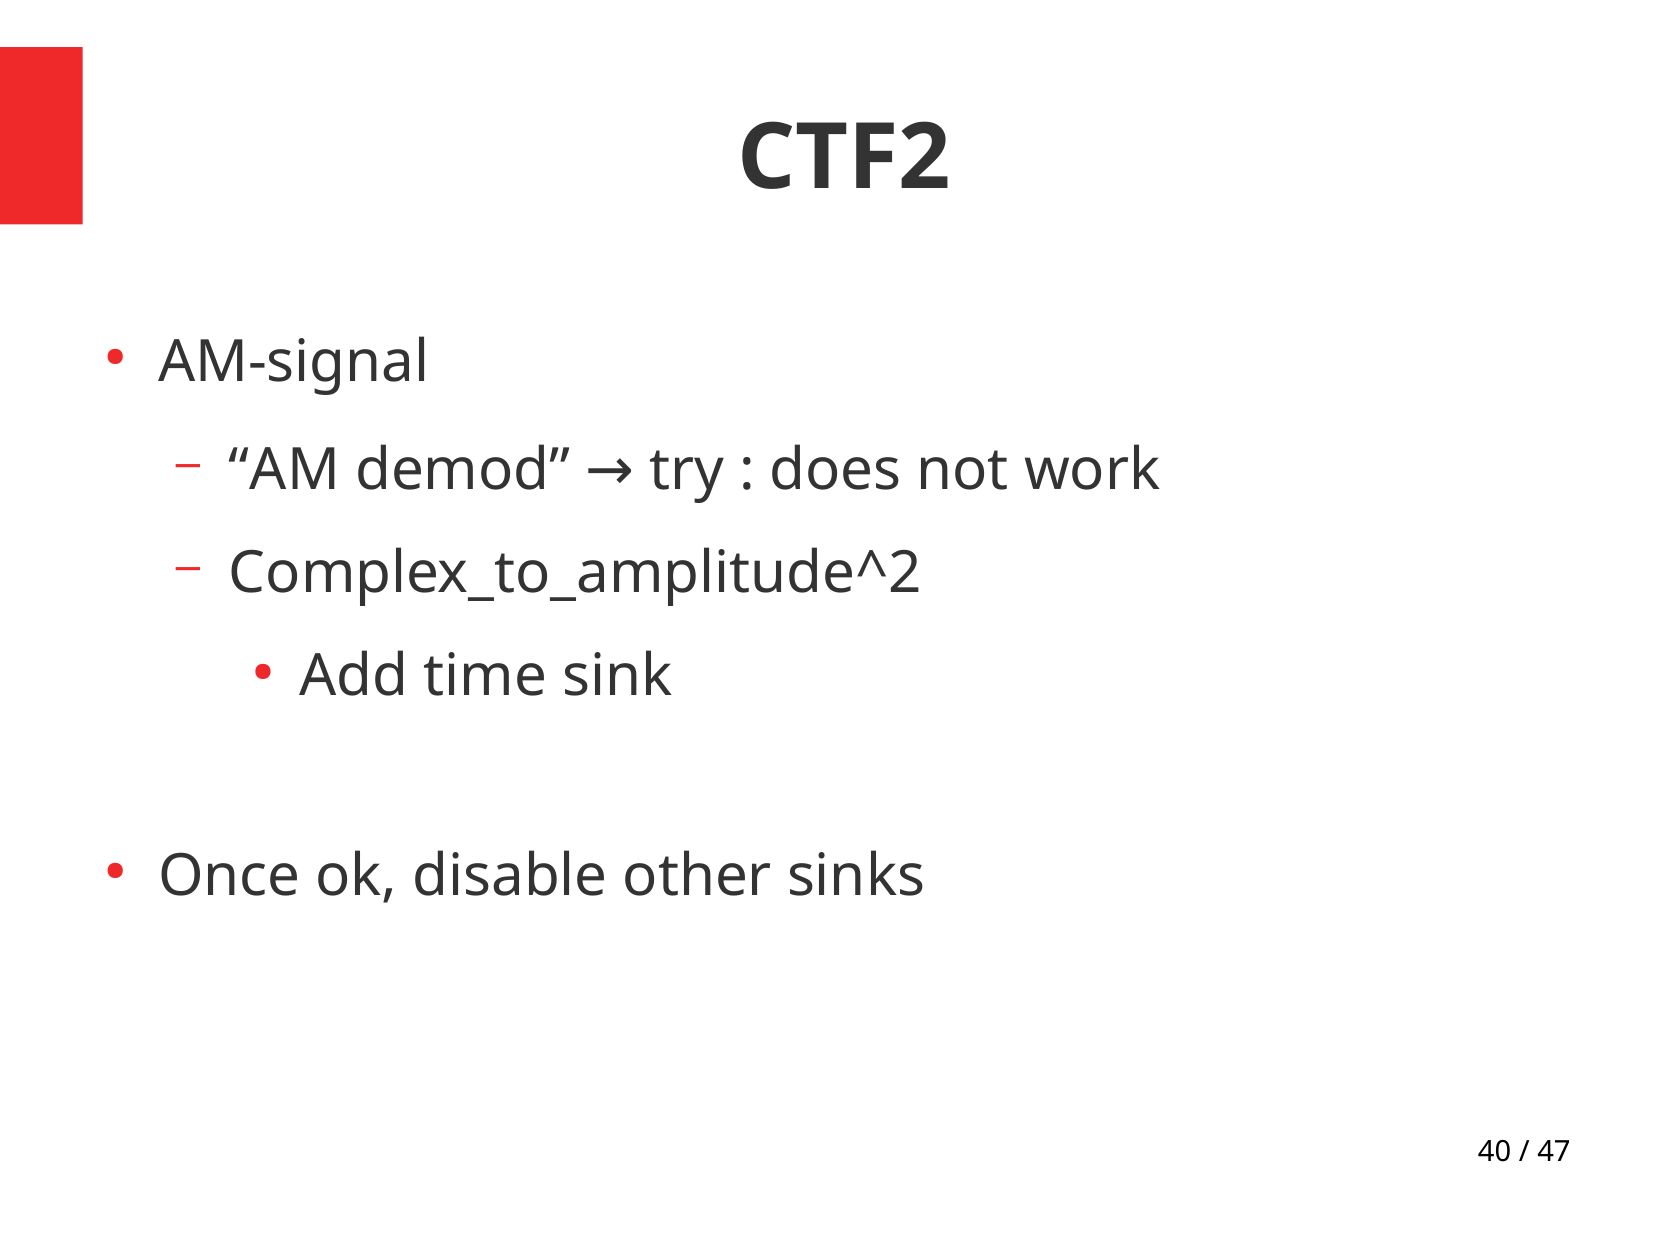

# CTF2
AM-signal
“AM demod” → try : does not work
Complex_to_amplitude^2
Add time sink
Once ok, disable other sinks
40